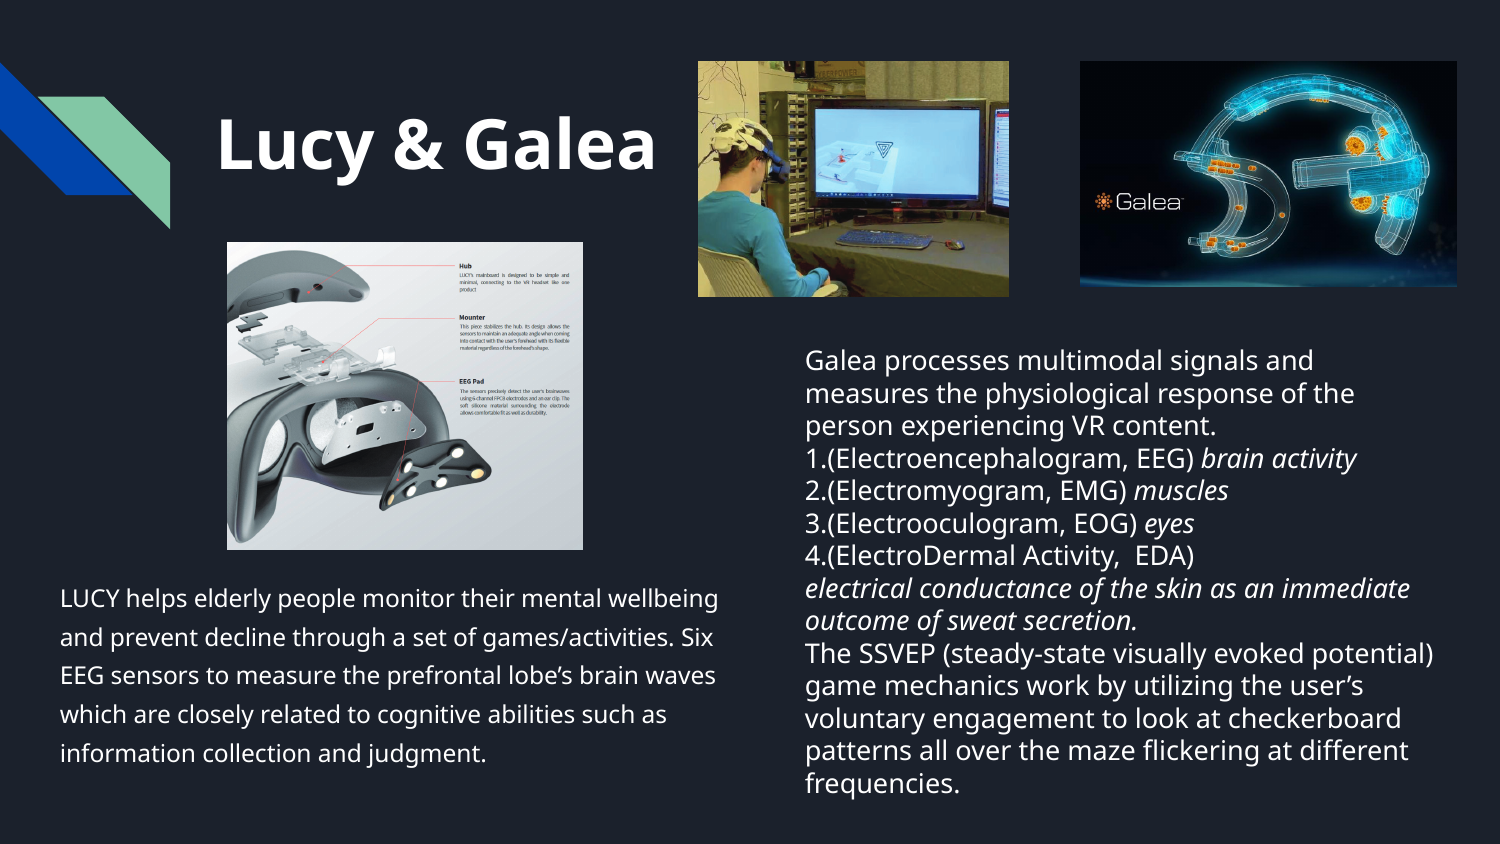

Lucy & Galea
Galea processes multimodal signals and measures the physiological response of the person experiencing VR content.
1.(Electroencephalogram, EEG) brain activity
2.(Electromyogram, EMG) muscles
3.(Electrooculogram, EOG) eyes
4.(ElectroDermal Activity, EDA)
electrical conductance of the skin as an immediate outcome of sweat secretion.
The SSVEP (steady-state visually evoked potential) game mechanics work by utilizing the user’s voluntary engagement to look at checkerboard patterns all over the maze flickering at different frequencies.
# LUCY helps elderly people monitor their mental wellbeing and prevent decline through a set of games/activities. Six EEG sensors to measure the prefrontal lobe’s brain waves which are closely related to cognitive abilities such as information collection and judgment.